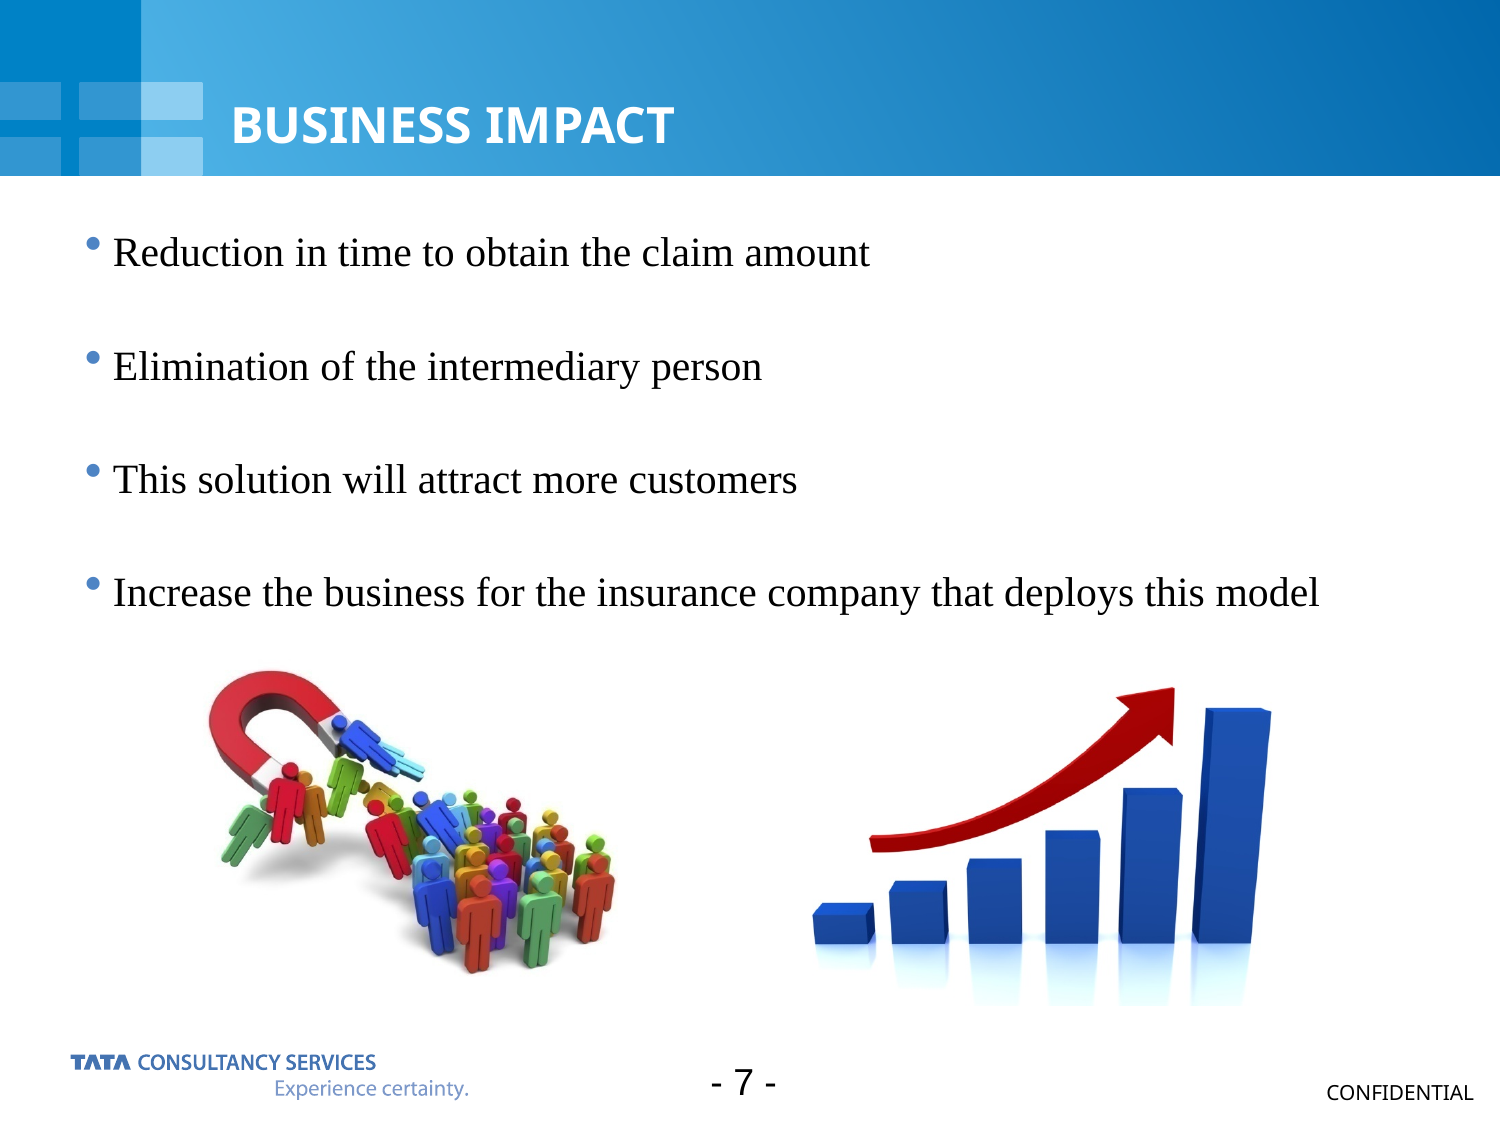

BUSINESS IMPACT
# Reduction in time to obtain the claim amount
Elimination of the intermediary person
This solution will attract more customers
Increase the business for the insurance company that deploys this model